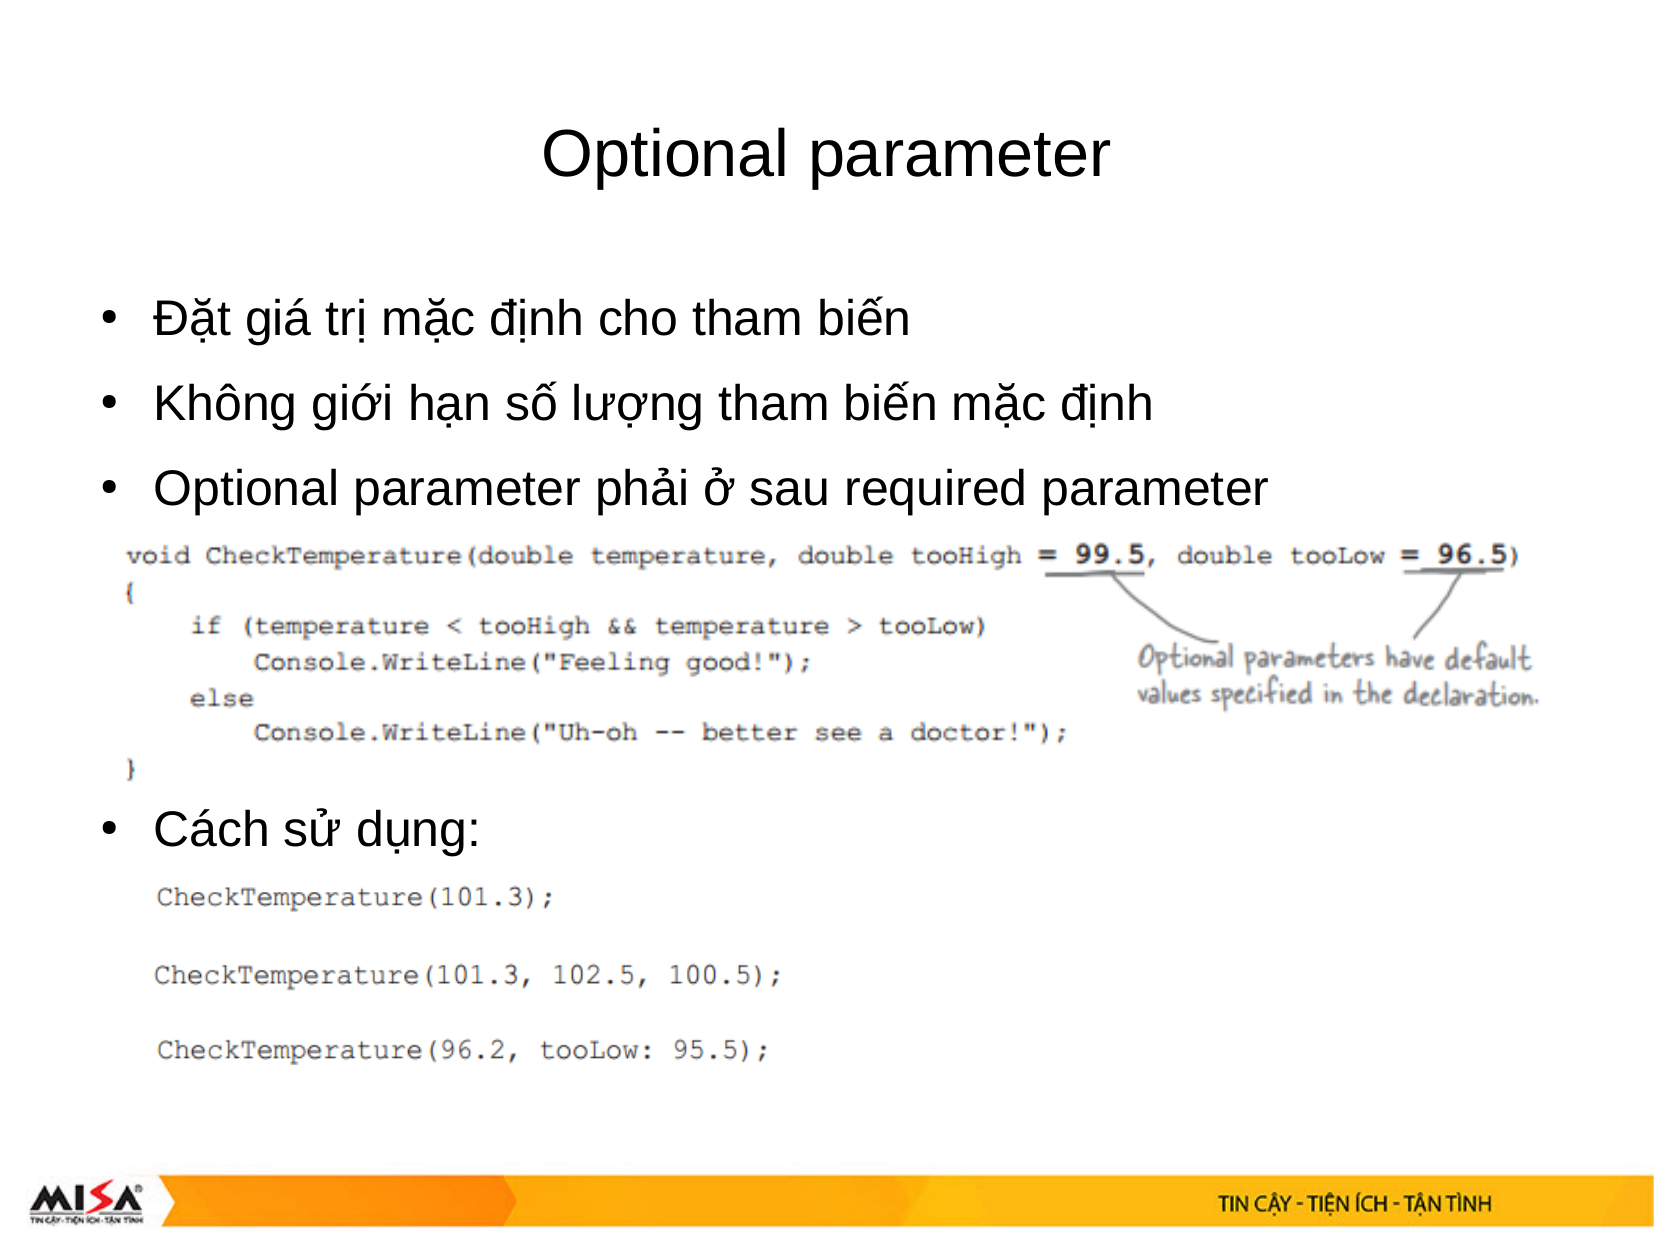

# Optional parameter
Đặt giá trị mặc định cho tham biến
Không giới hạn số lượng tham biến mặc định
Optional parameter phải ở sau required parameter
Cách sử dụng: